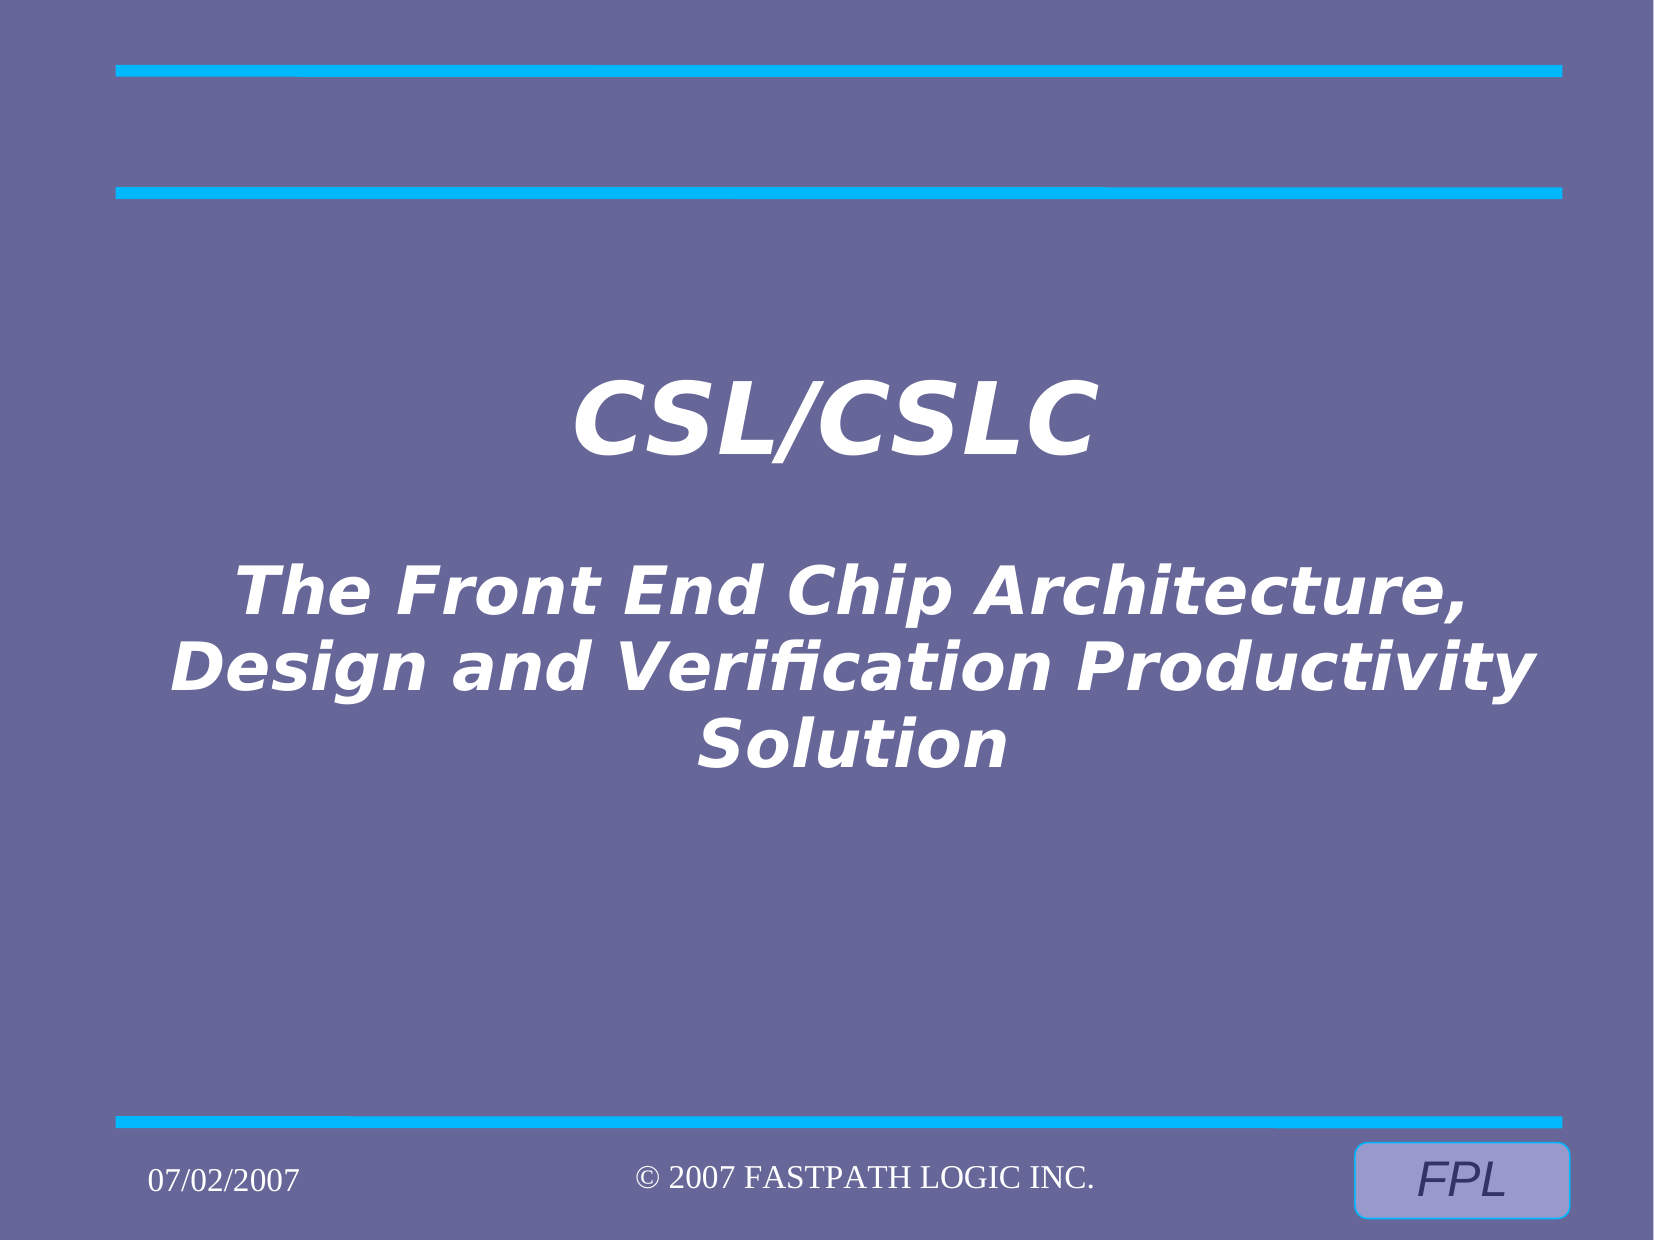

# CSL/CSLC The Front End Chip Architecture, Design and Verification Productivity Solution
© 2007 FASTPATH LOGIC INC.
07/02/2007